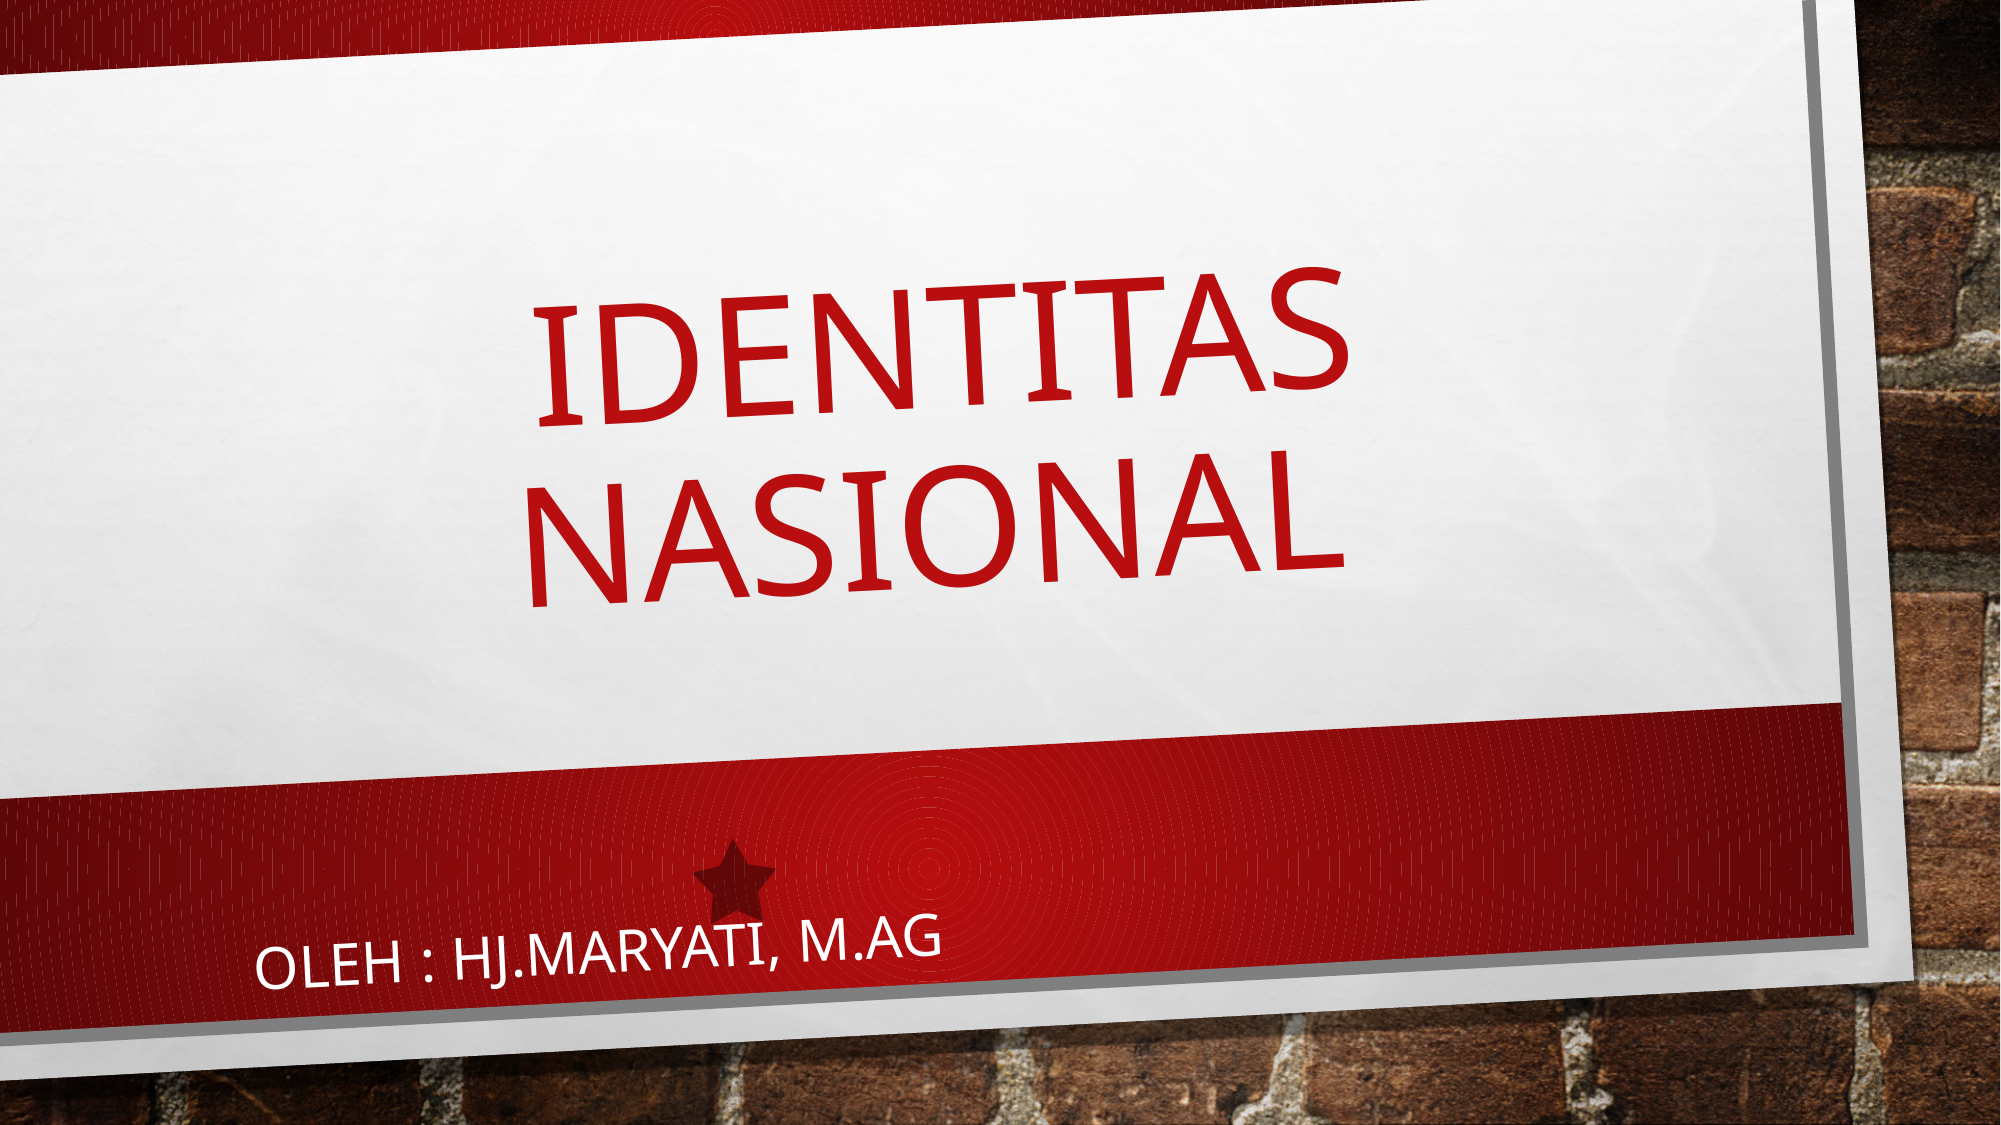

# Identitas nasional
Oleh : HJ.Maryati, m.ag